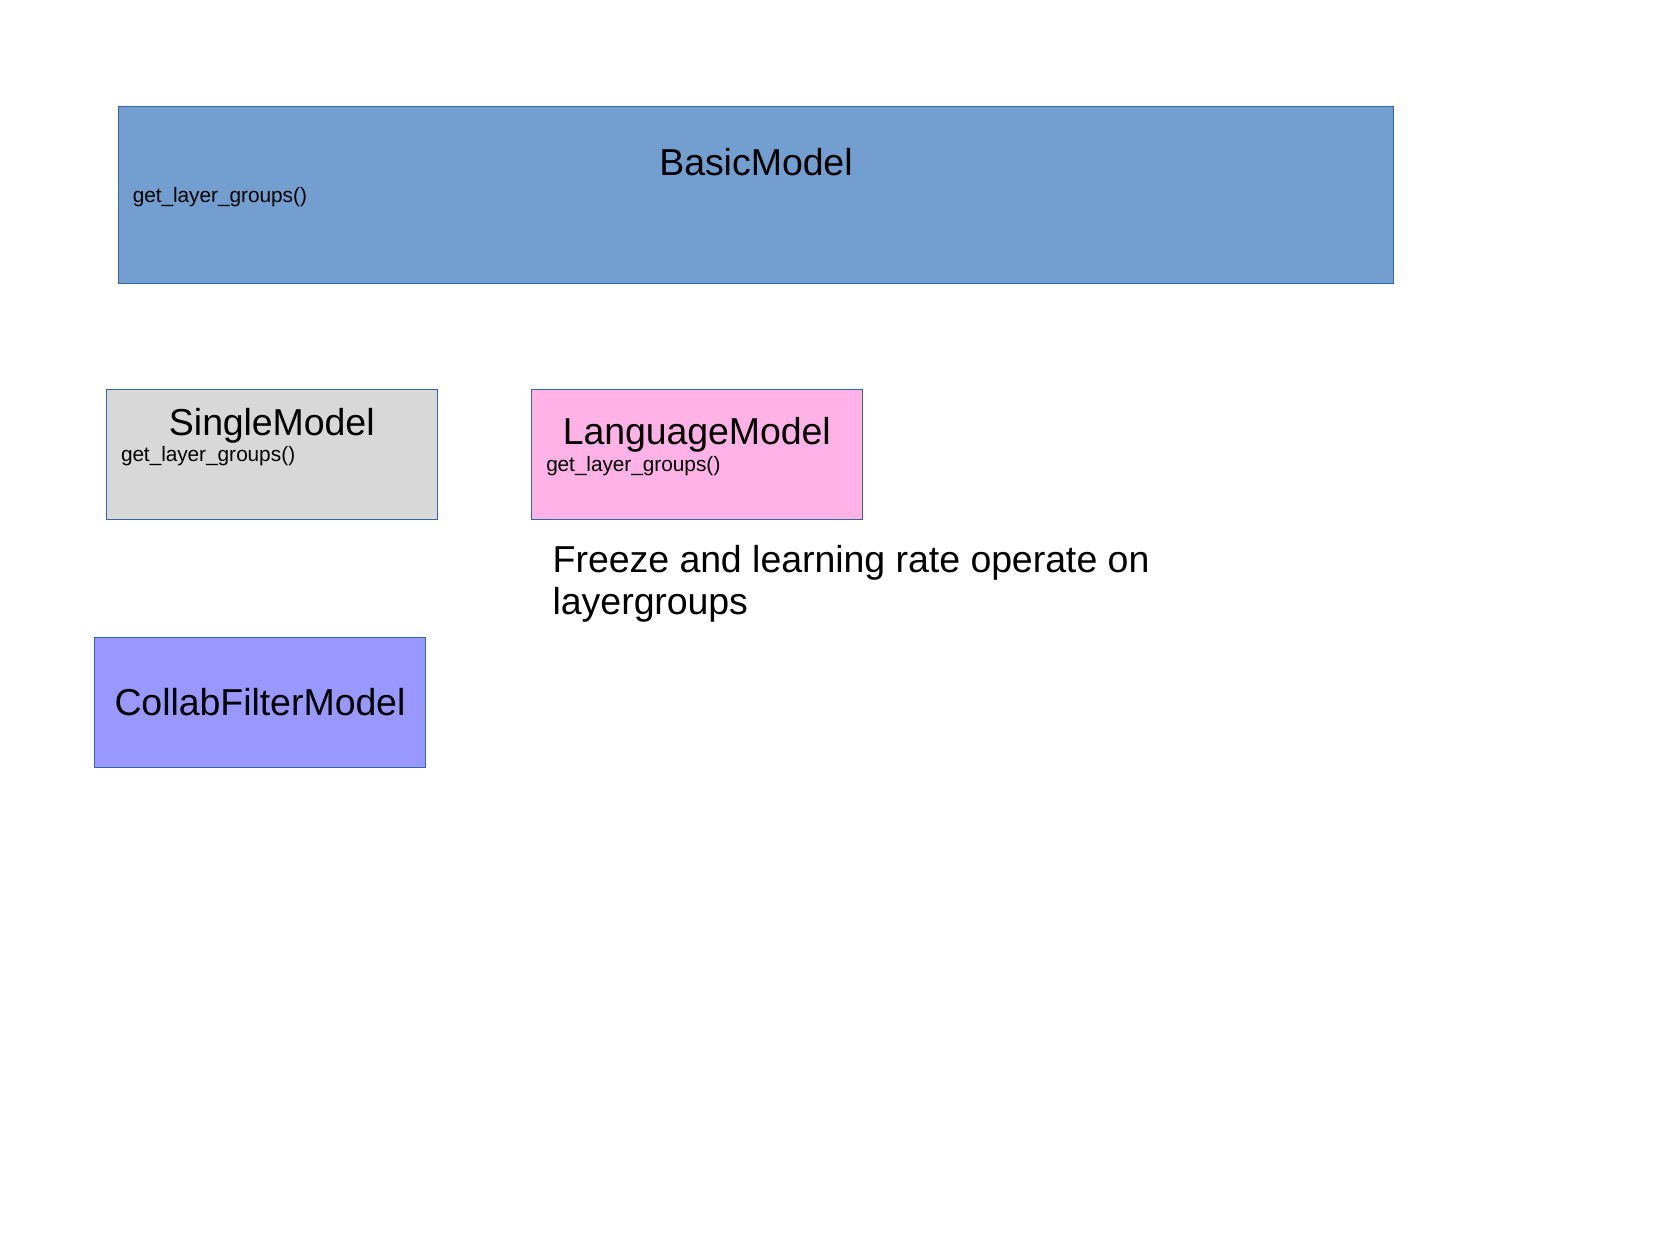

BasicModel
get_layer_groups()
SingleModel
get_layer_groups()
LanguageModel
get_layer_groups()
Freeze and learning rate operate on layergroups
CollabFilterModel